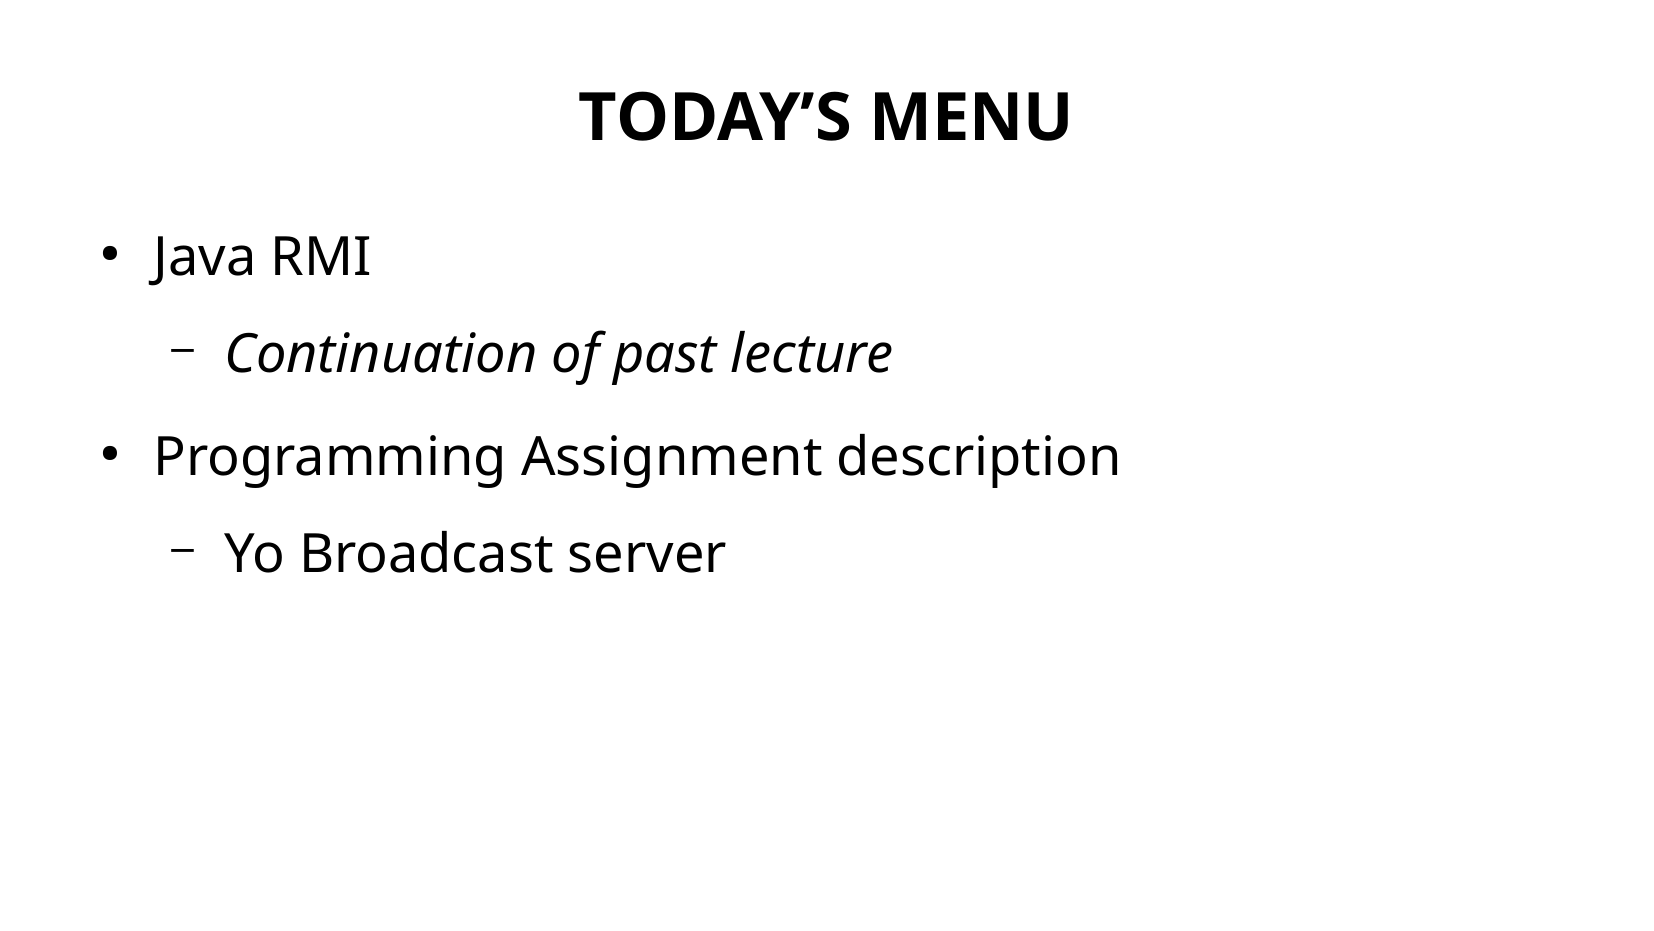

# TODAY’S MENU
Java RMI
Continuation of past lecture
Programming Assignment description
Yo Broadcast server